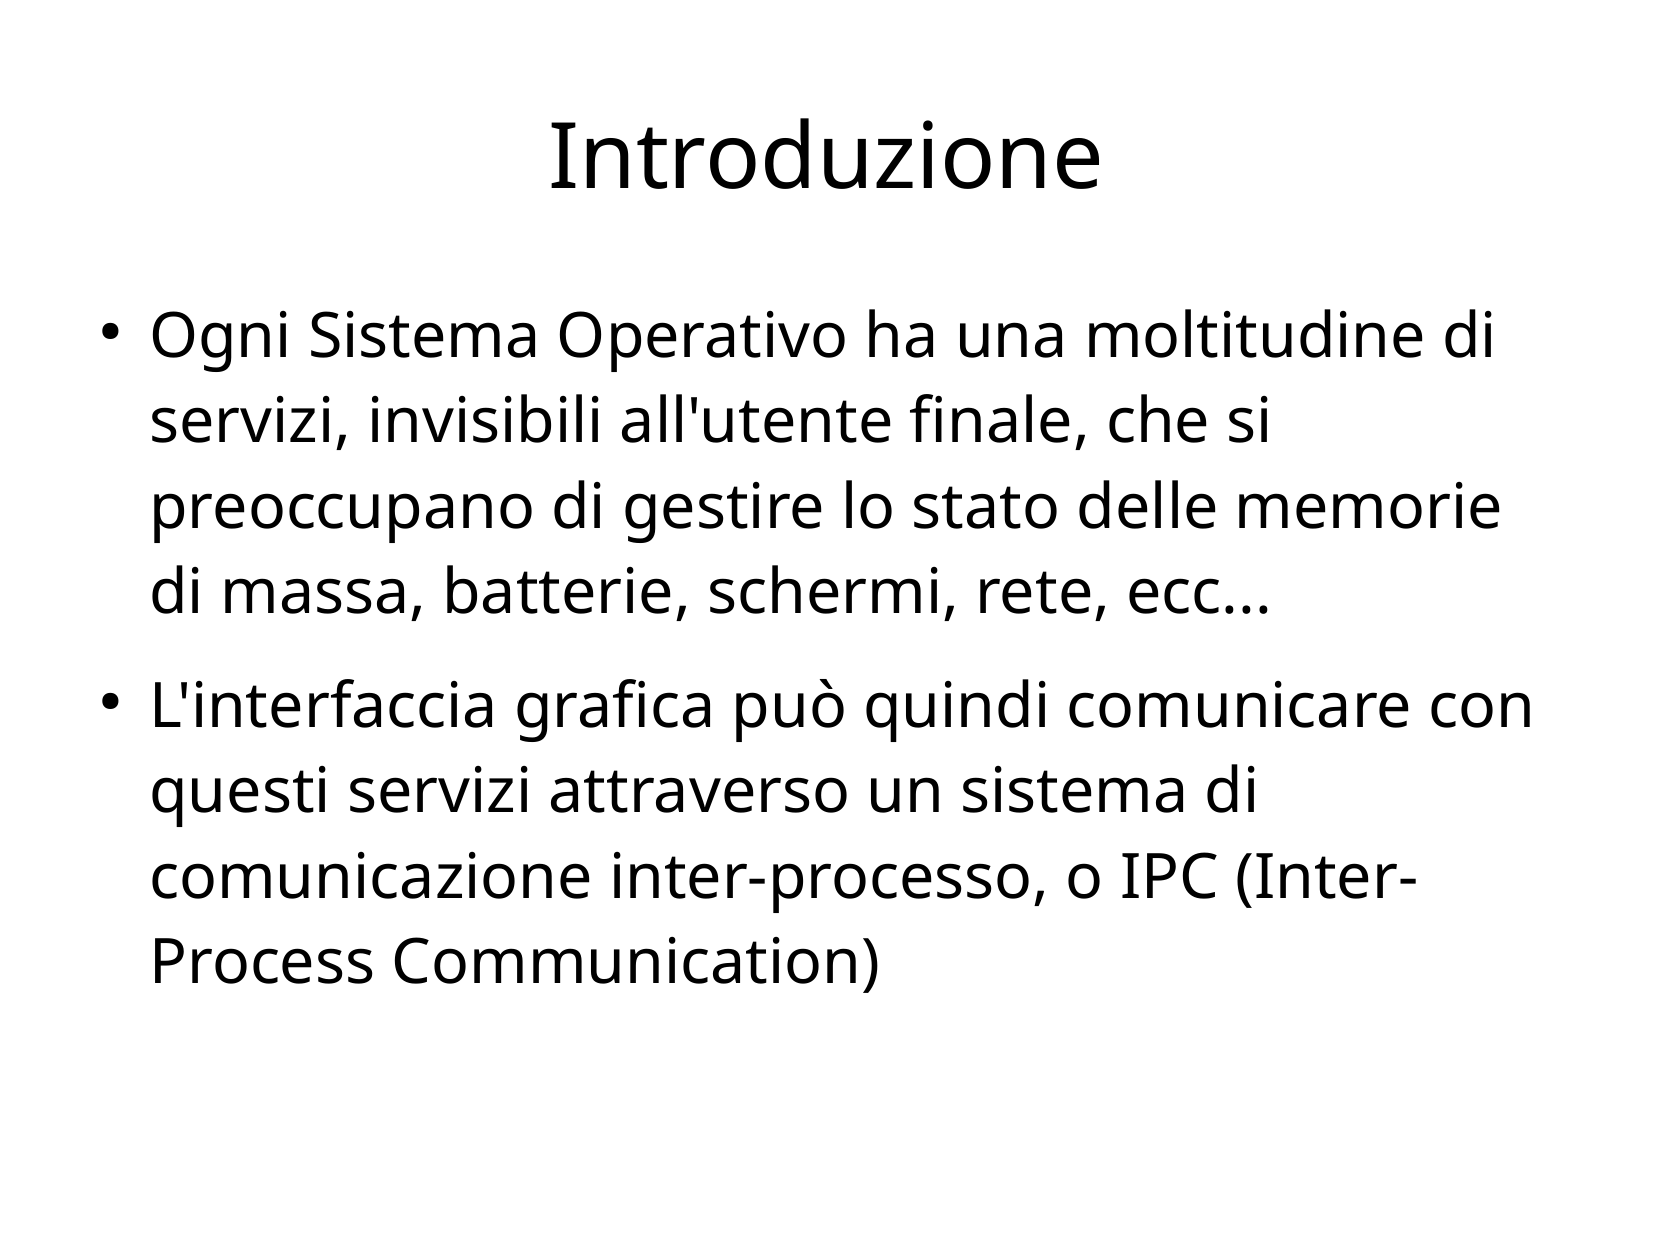

# Introduzione
Ogni Sistema Operativo ha una moltitudine di servizi, invisibili all'utente finale, che si preoccupano di gestire lo stato delle memorie di massa, batterie, schermi, rete, ecc...
L'interfaccia grafica può quindi comunicare con questi servizi attraverso un sistema di comunicazione inter-processo, o IPC (Inter-Process Communication)